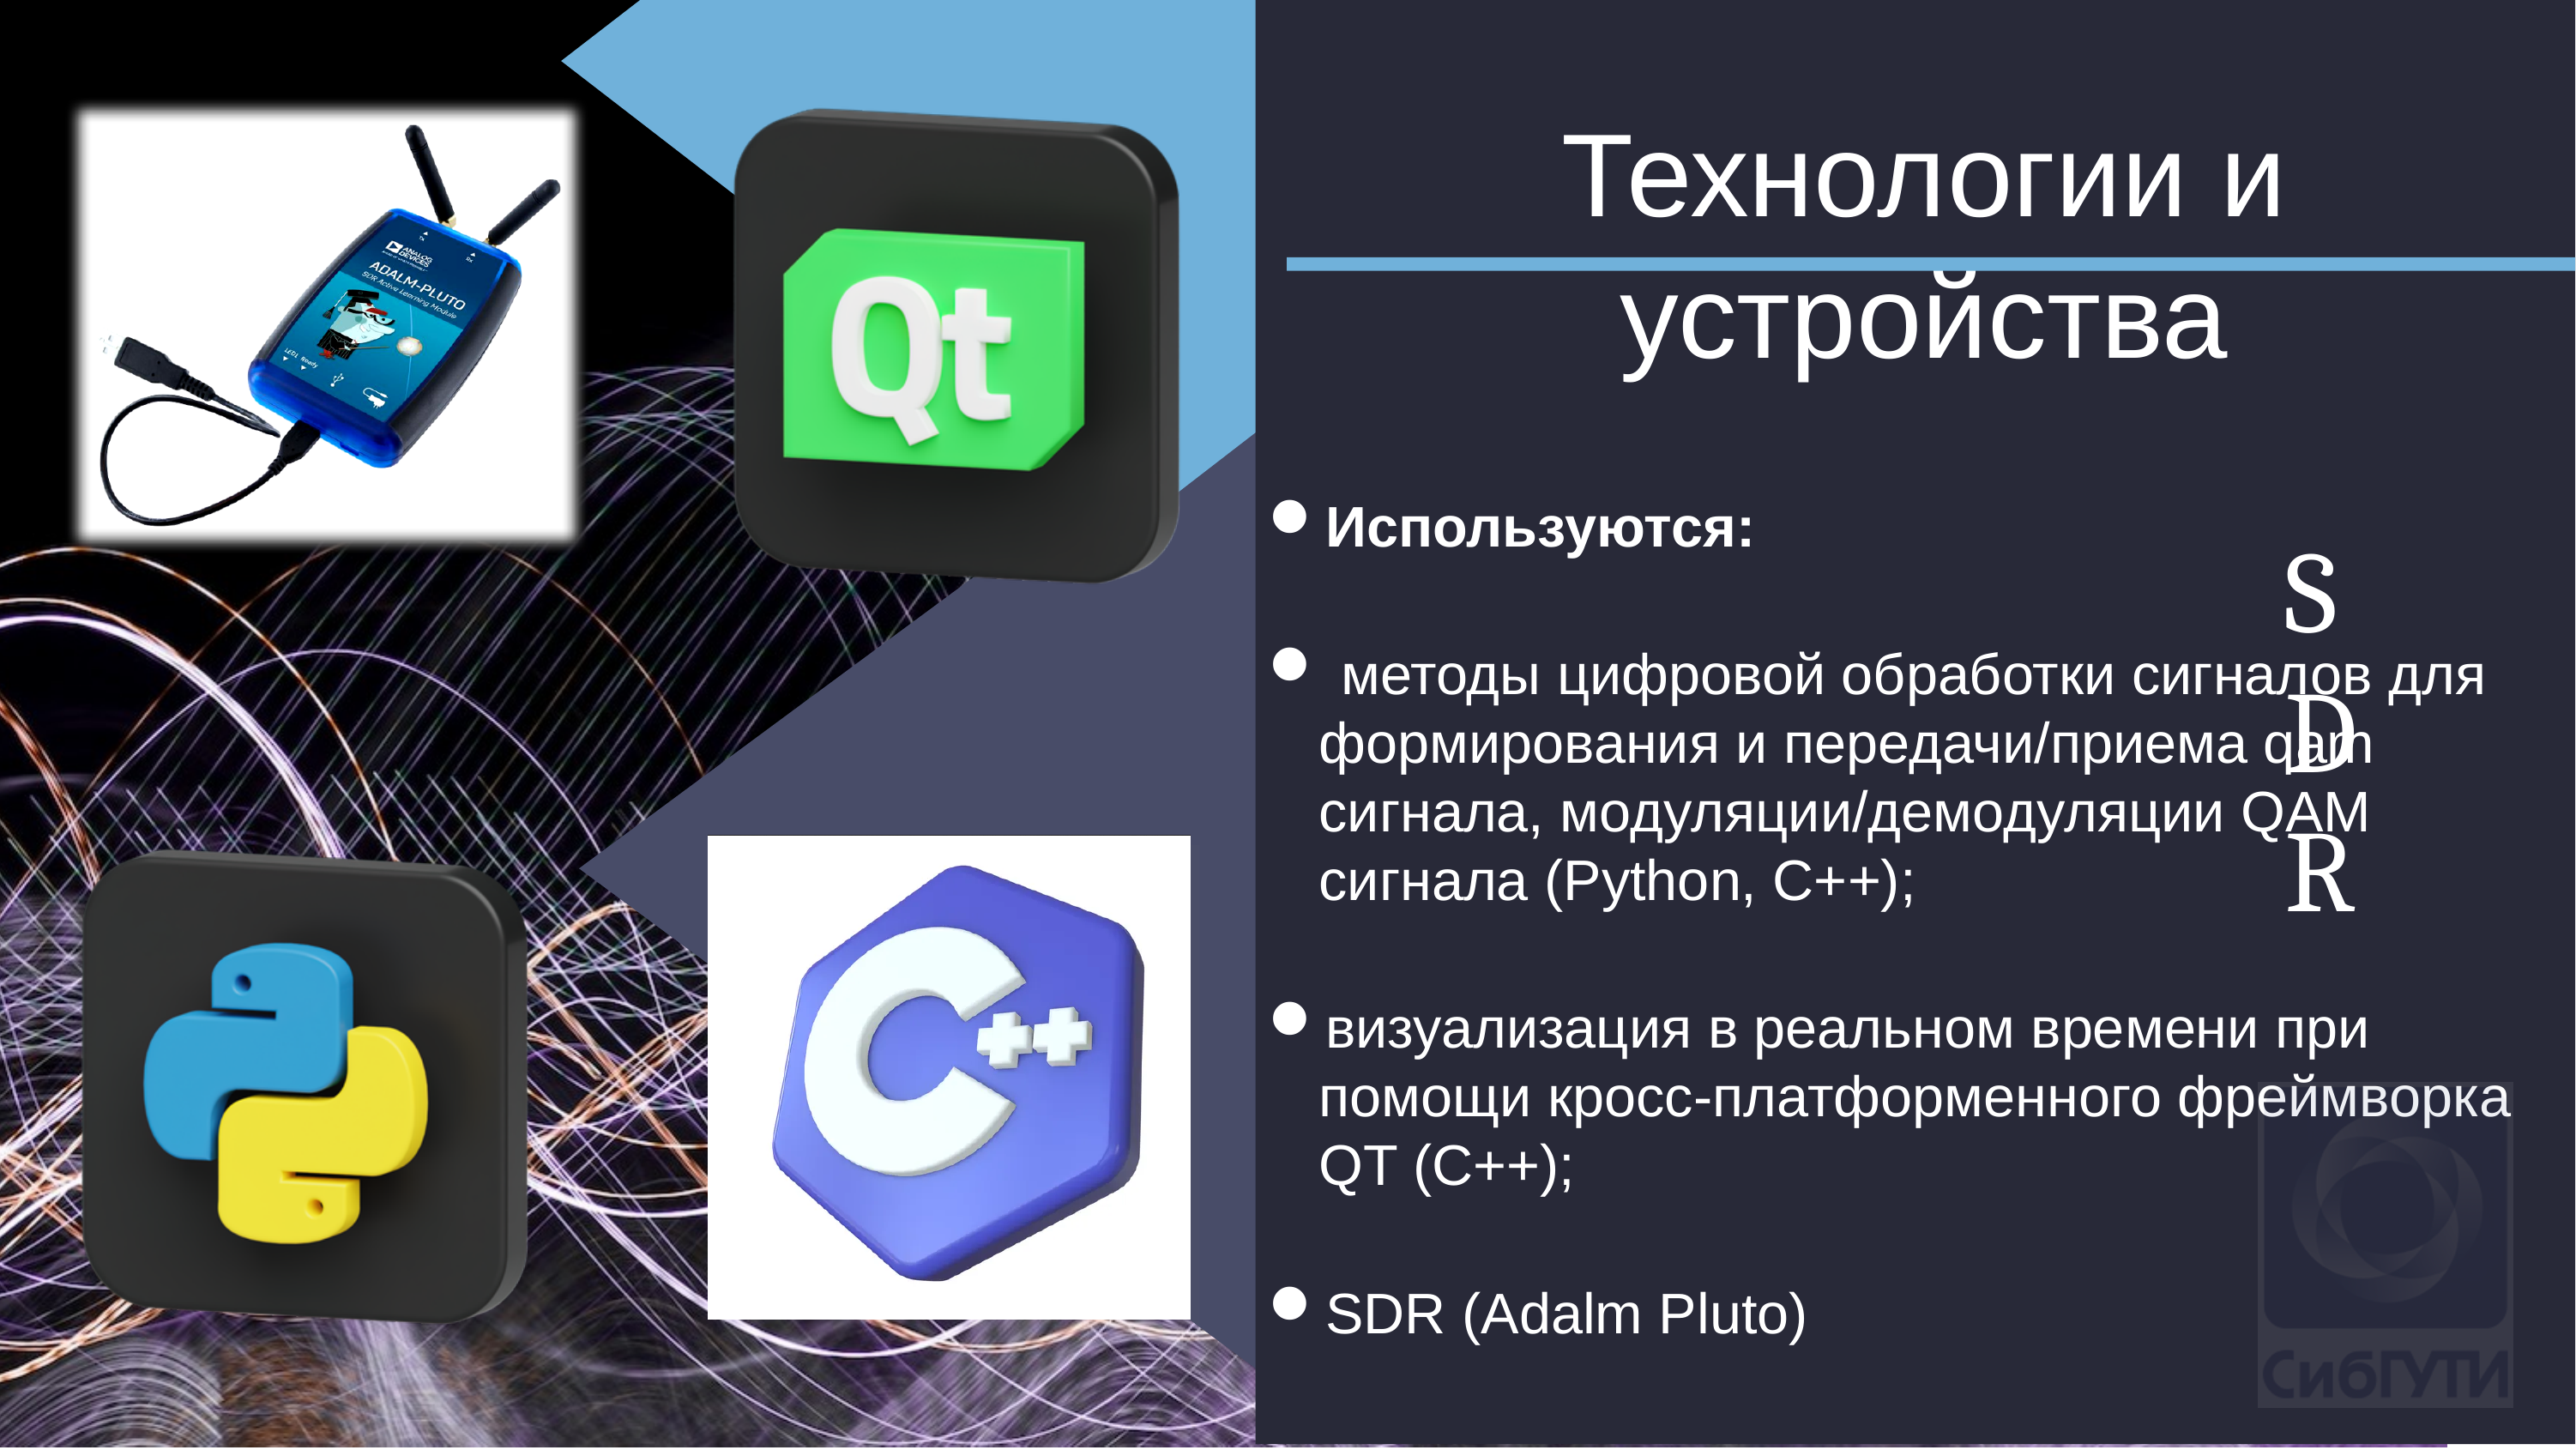

# Технологии и устройства
Используются:
 методы цифровой обработки сигналов для формирования и передачи/приема qam сигнала, модуляции/демодуляции QAM сигнала (Python, C++);
визуализация в реальном времени при помощи кросс-платформенного фреймворка QT (C++);
SDR (Adalm Pluto)
SDR